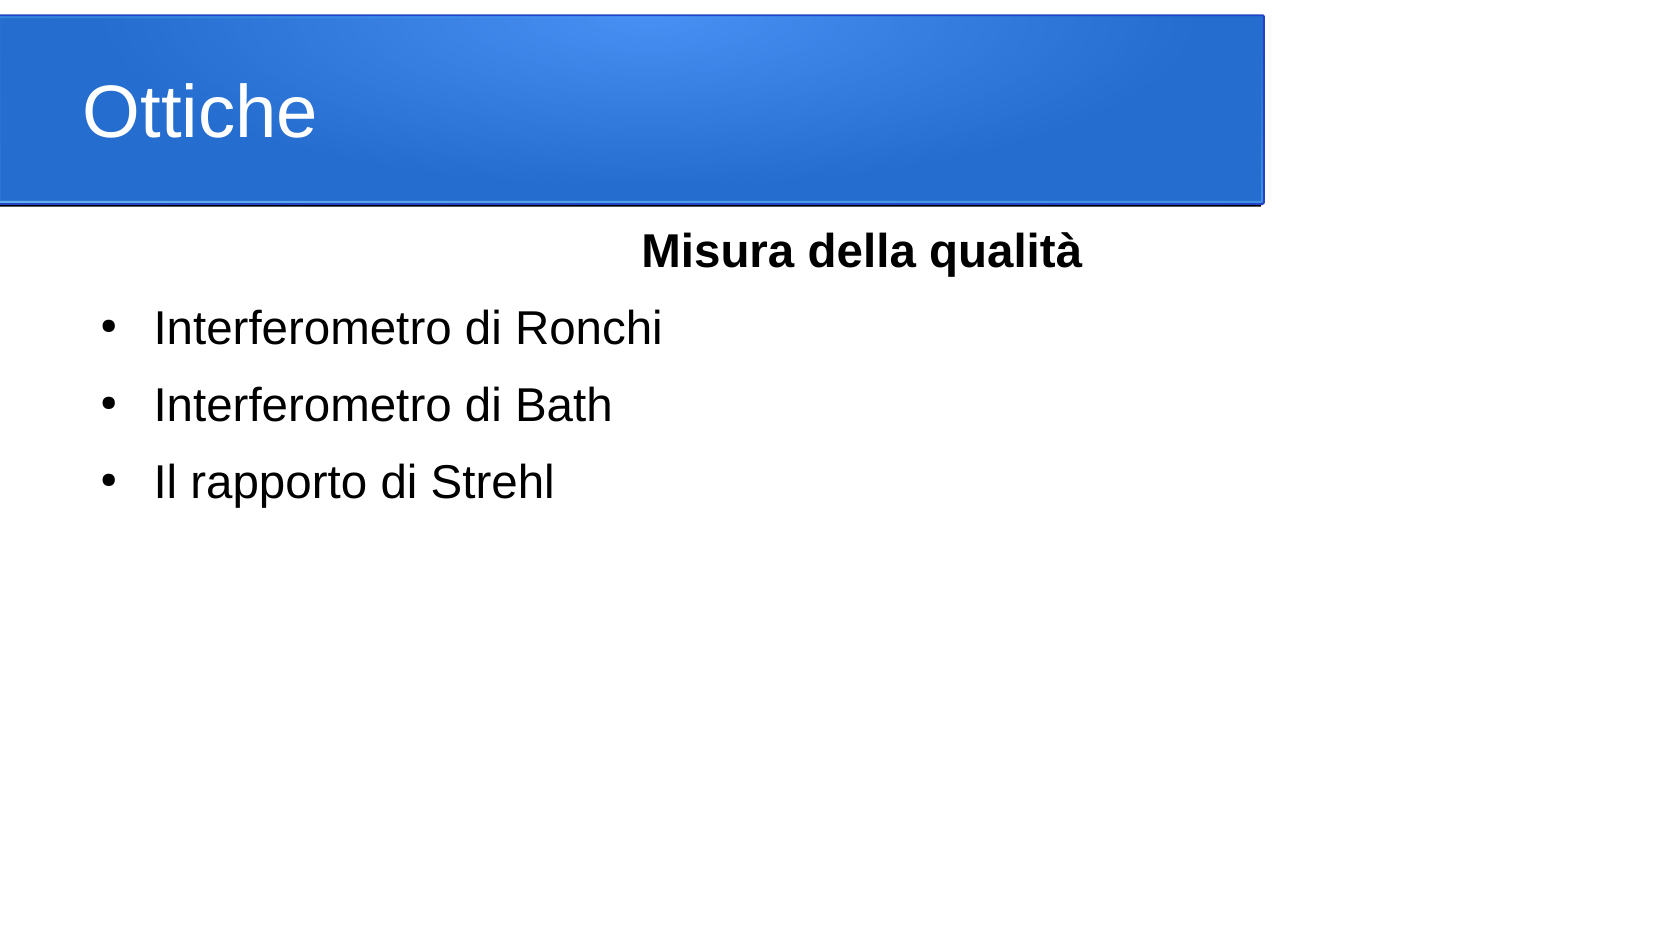

# Ottiche
Misura della qualità
Interferometro di Ronchi
Interferometro di Bath
Il rapporto di Strehl